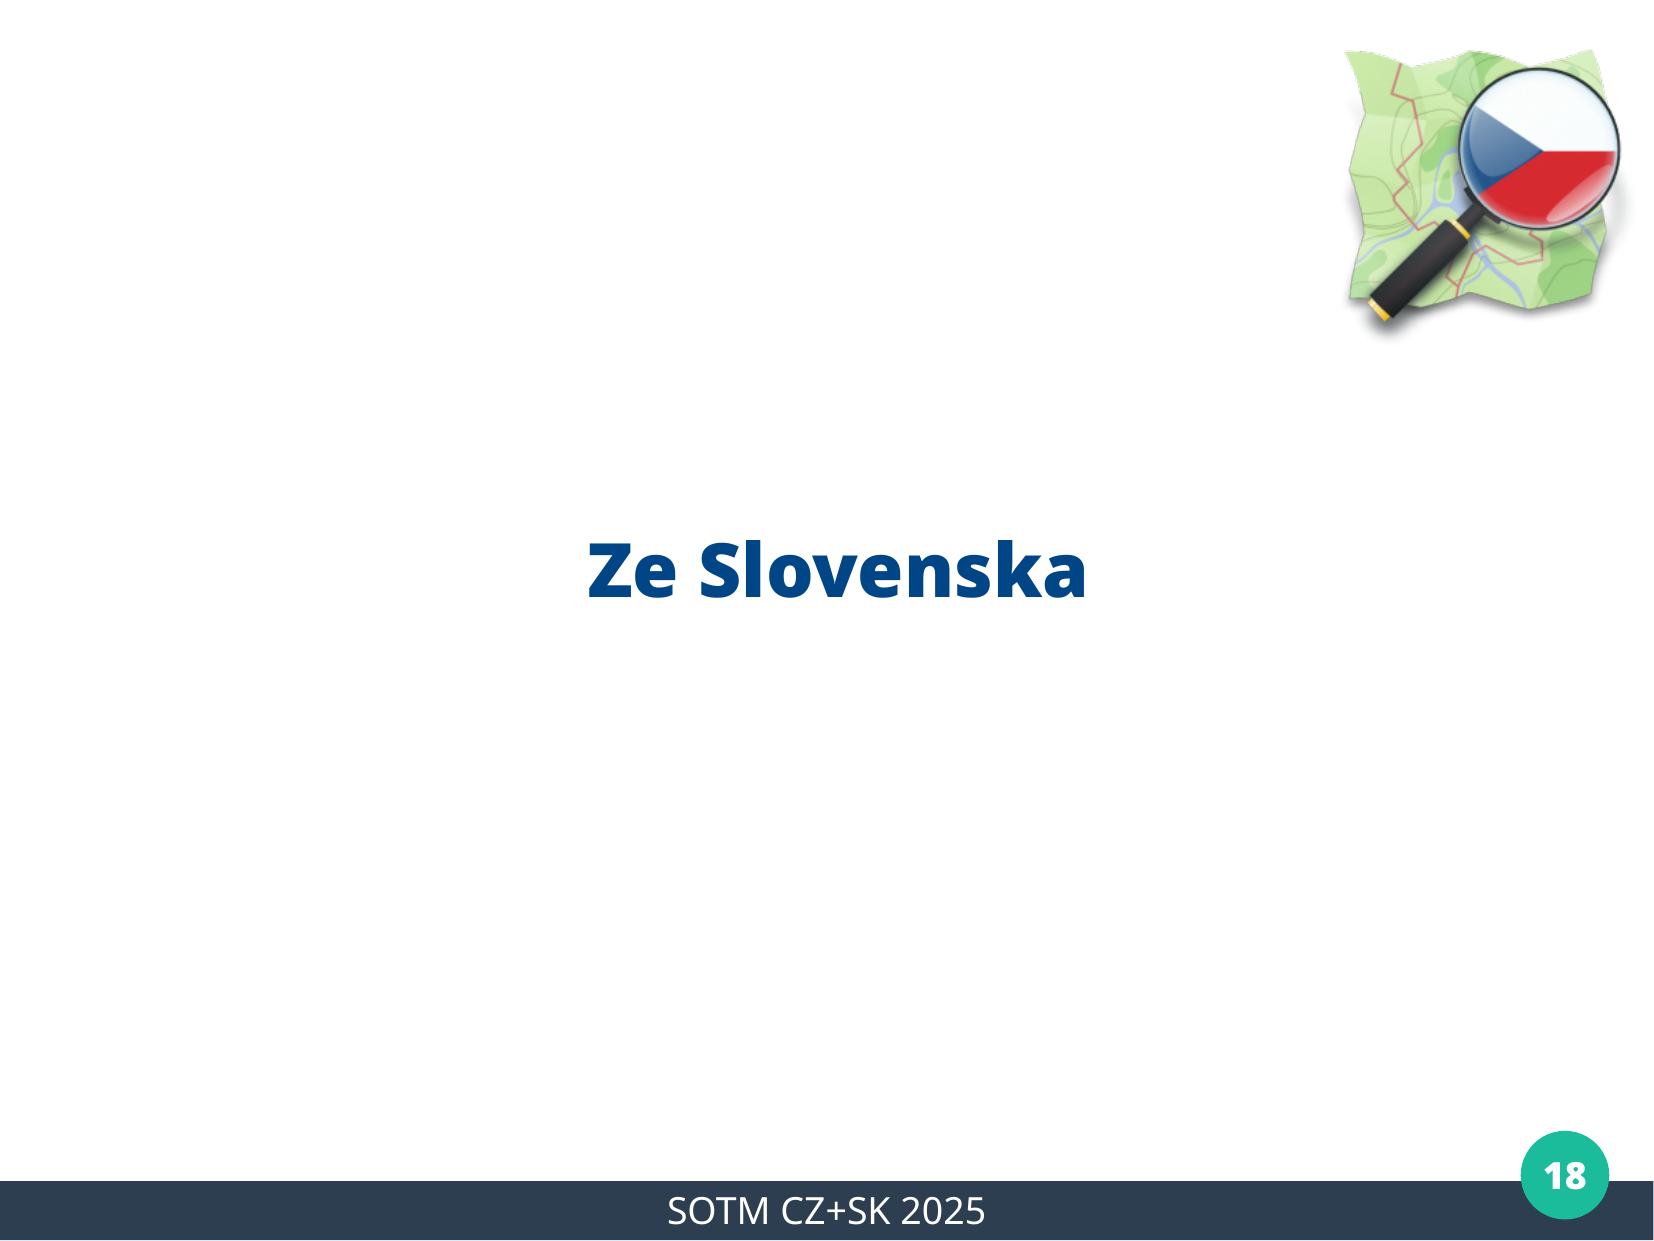

# Ze Slovenska
18
SOTM CZ+SK 2025